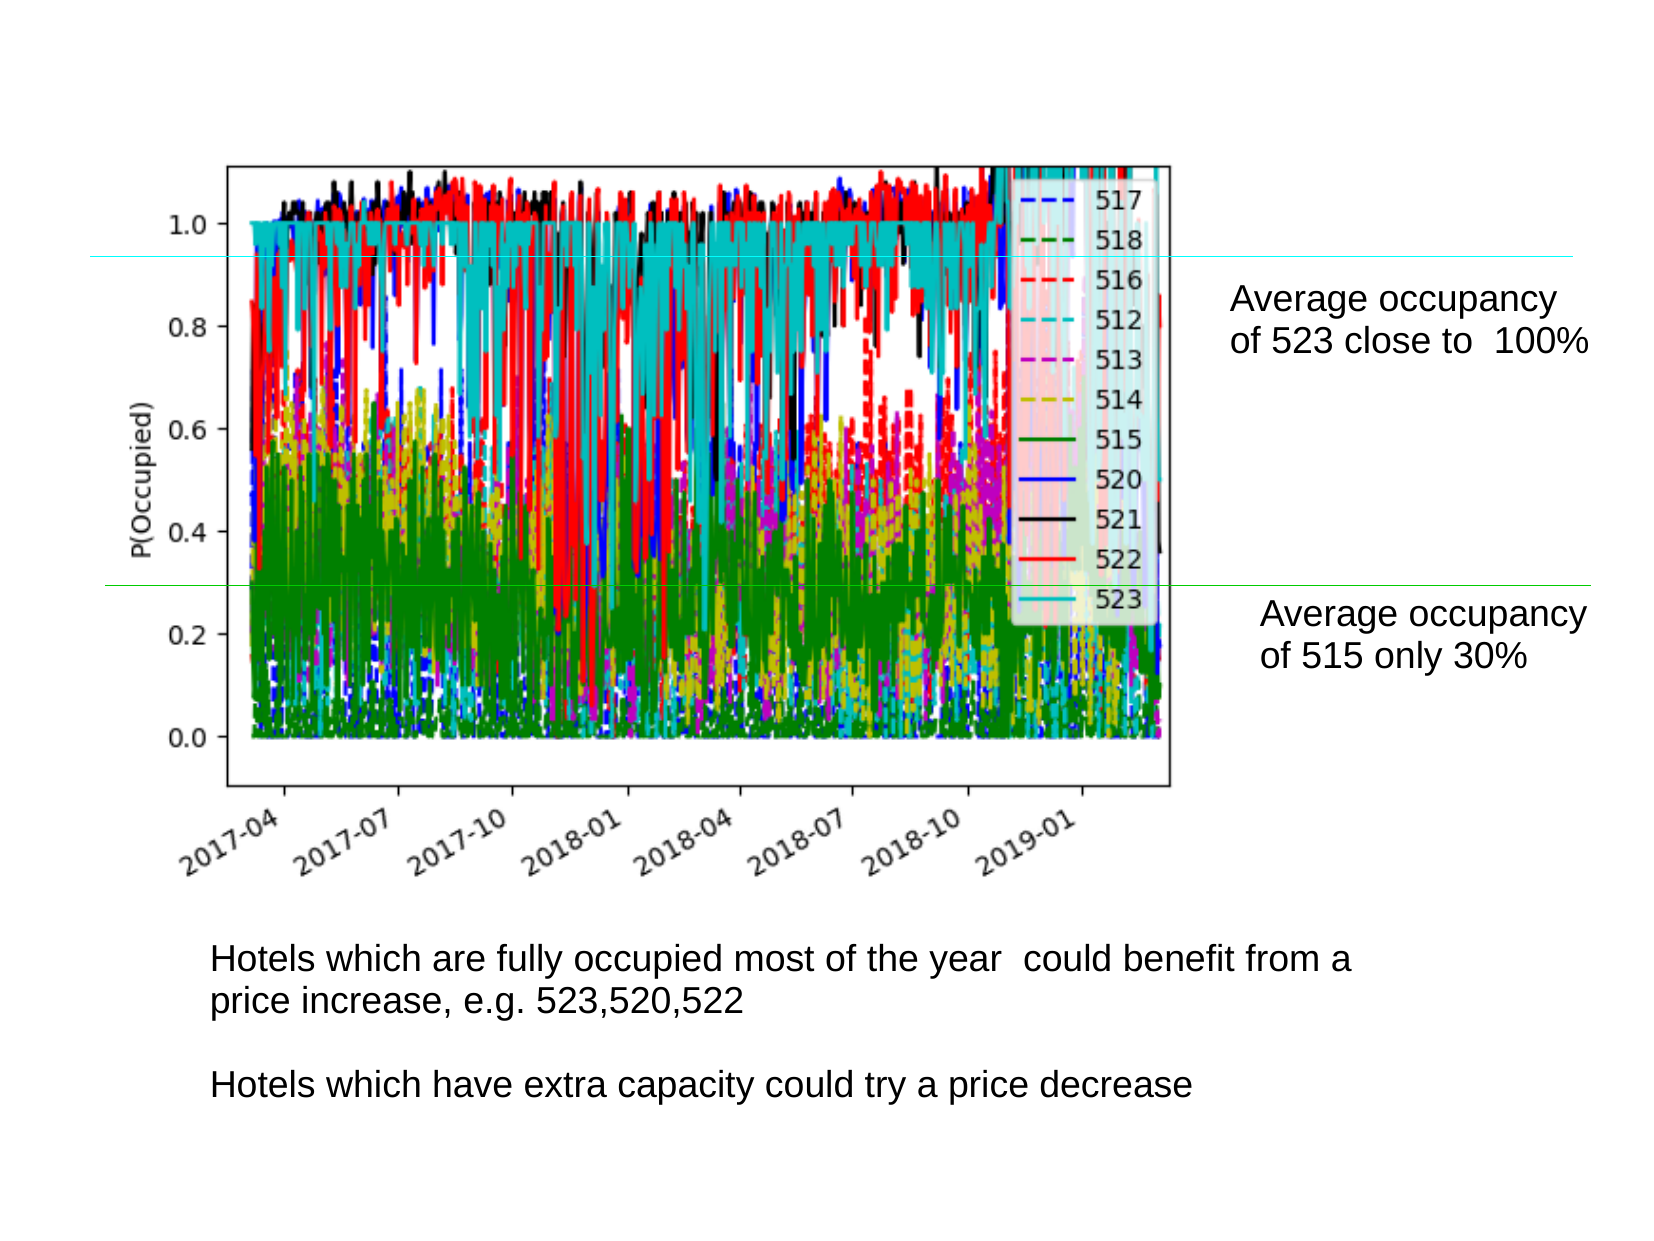

Average occupancy of 523 close to 100%
Average occupancy of 515 only 30%
Hotels which are fully occupied most of the year could benefit from a price increase, e.g. 523,520,522
Hotels which have extra capacity could try a price decrease